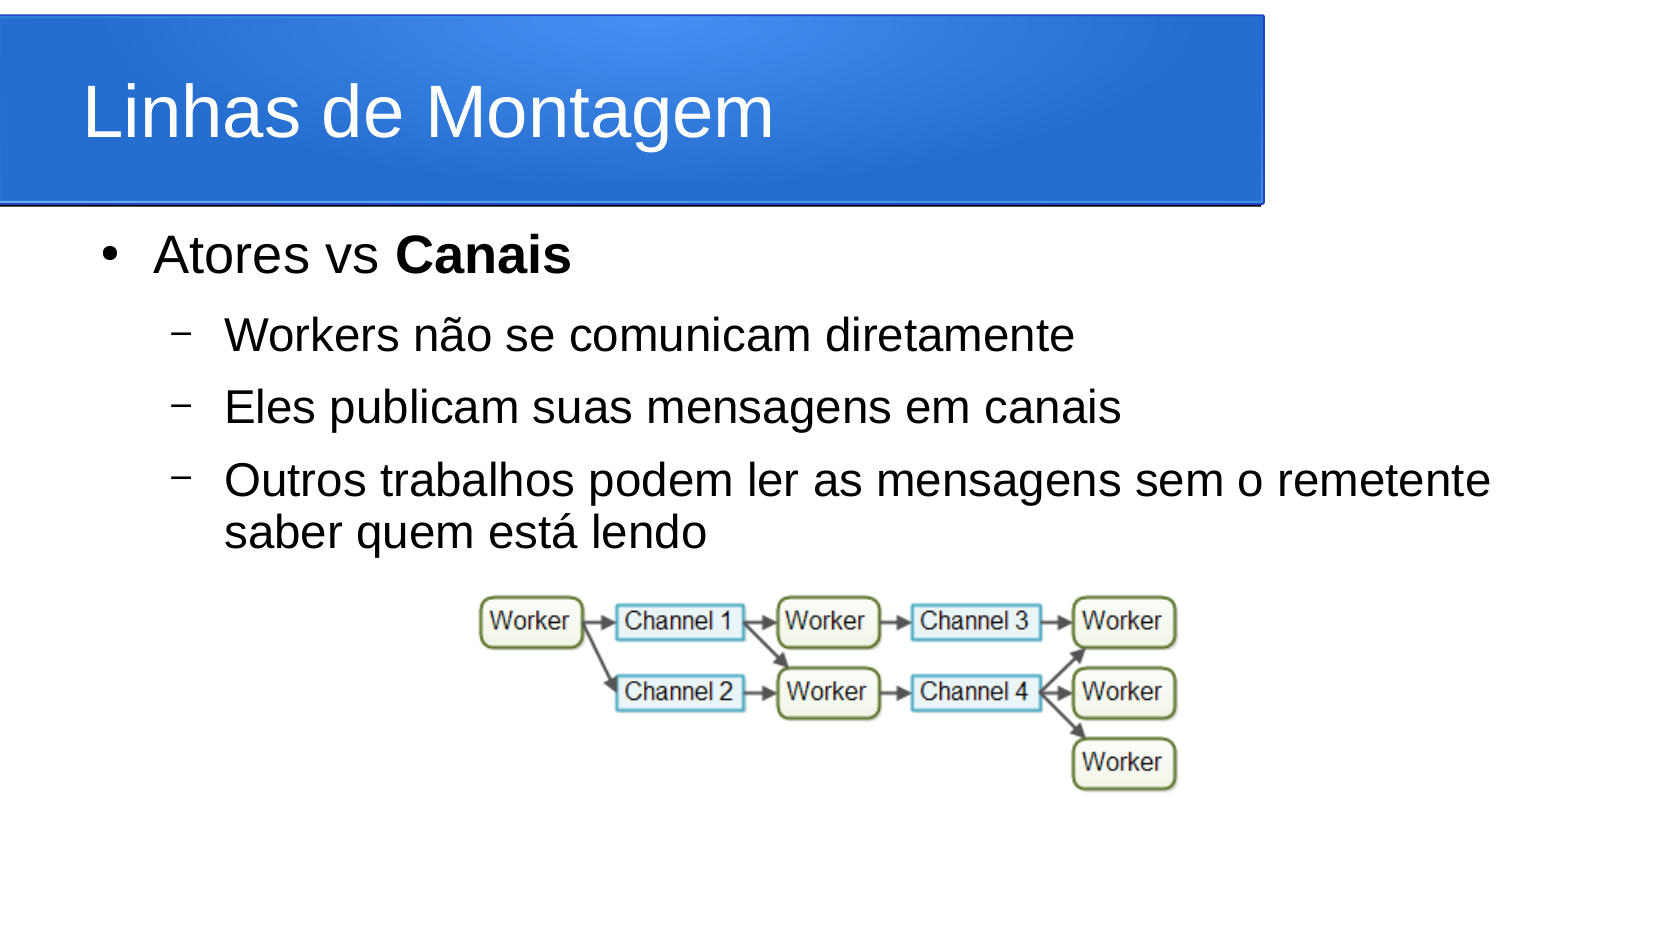

# Linhas de Montagem
Atores vs Canais
Workers não se comunicam diretamente
Eles publicam suas mensagens em canais
Outros trabalhos podem ler as mensagens sem o remetente saber quem está lendo